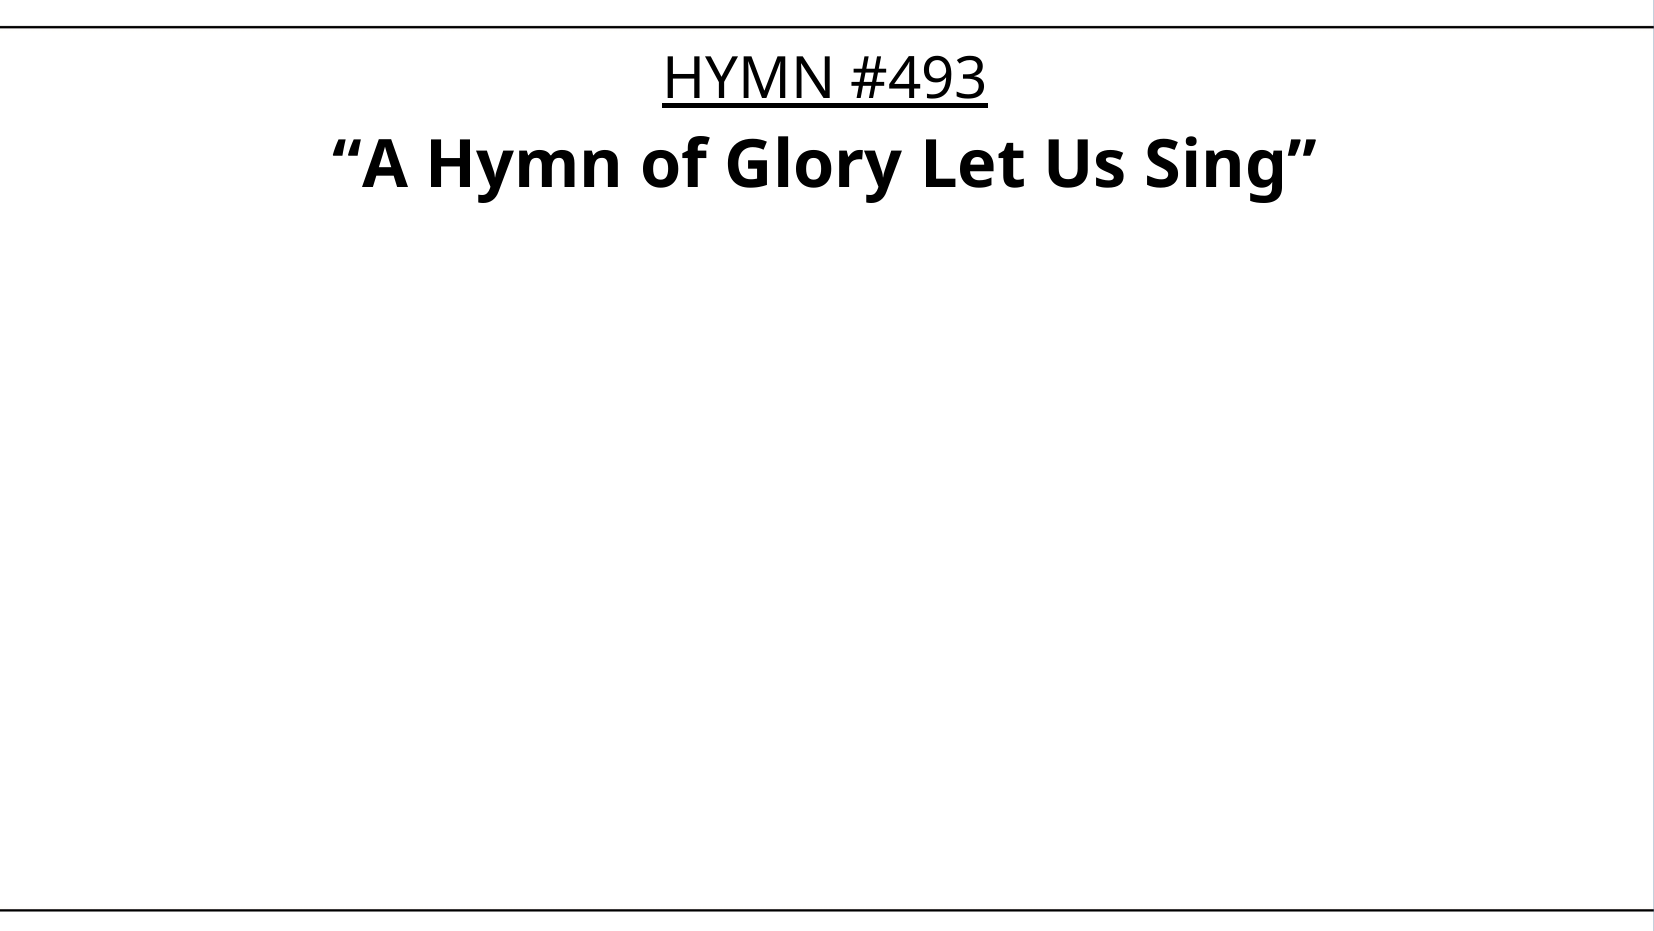

HYMN #493
“A Hymn of Glory Let Us Sing”